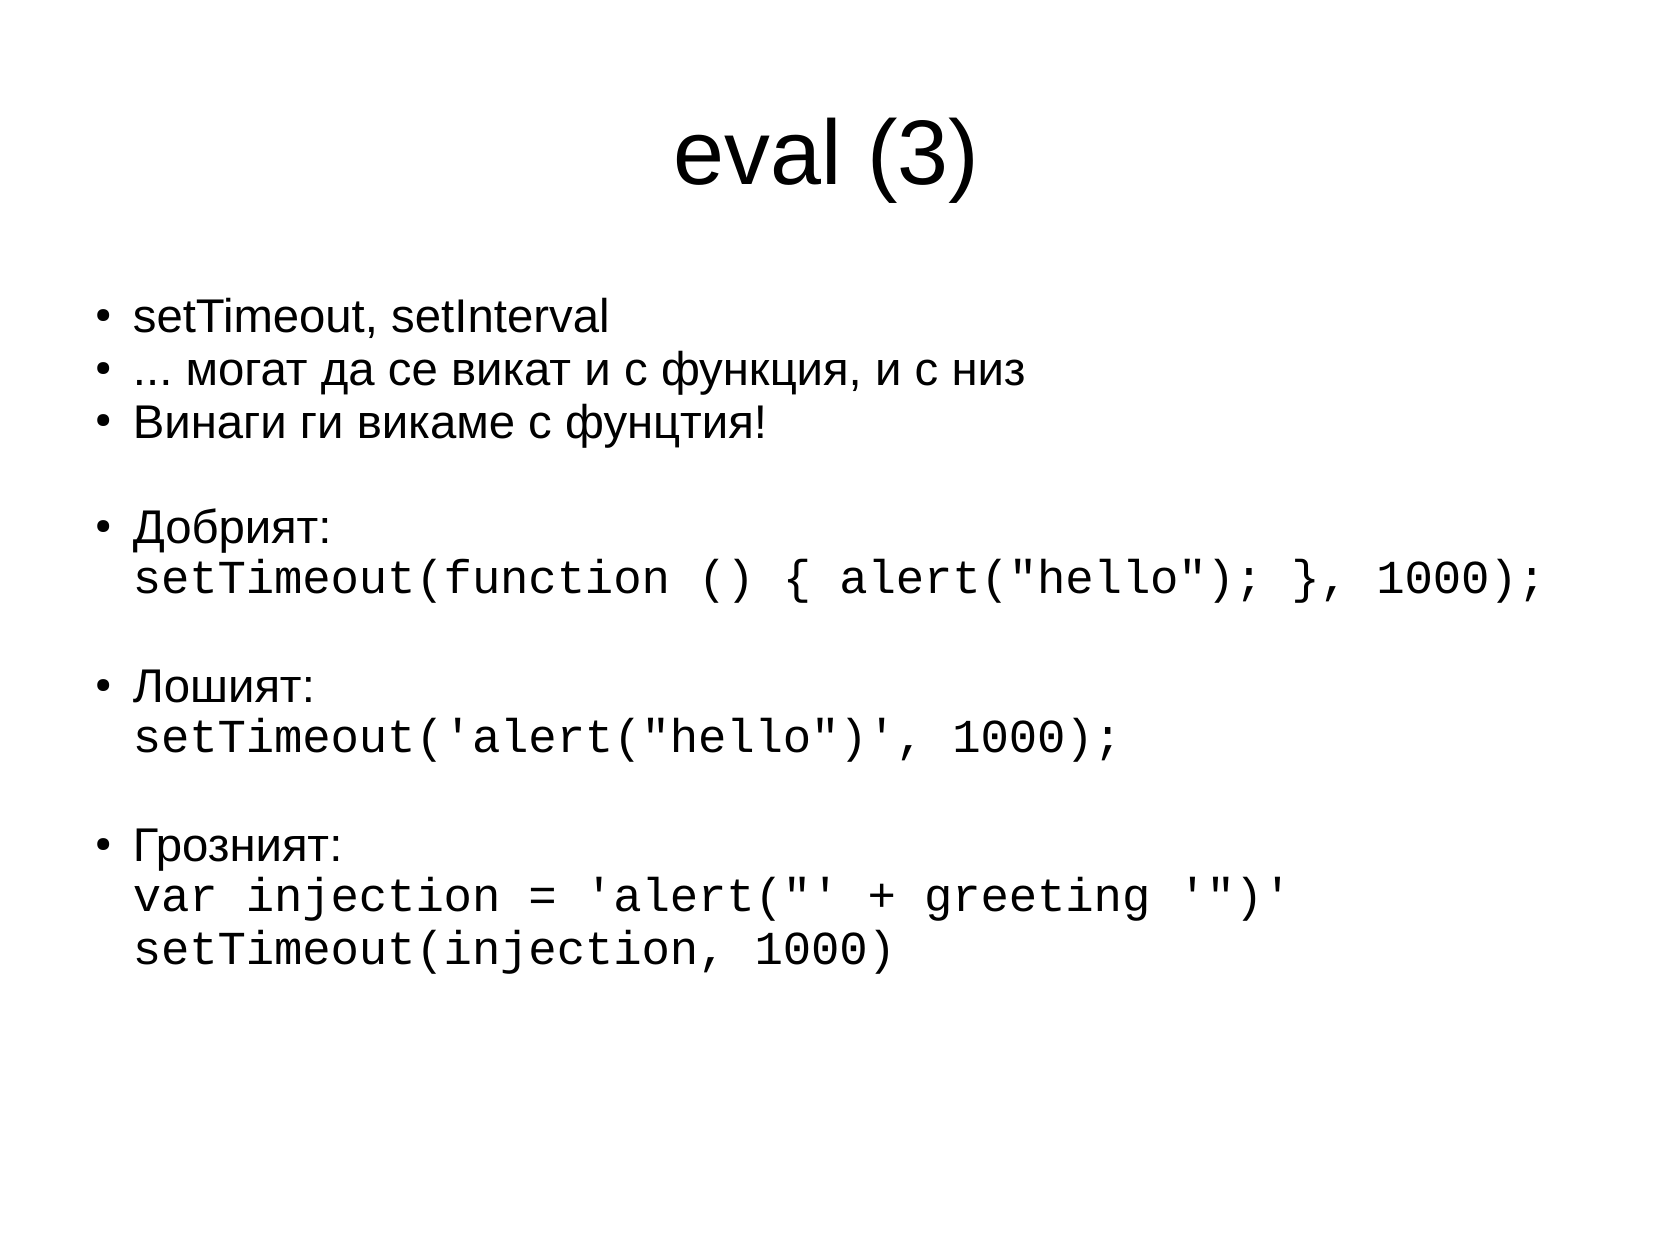

# eval (3)
setTimeout, setInterval
... могат да се викат и с функция, и с низ
Винаги ги викаме с фунцтия!
Добрият:
setTimeout(function () { alert("hello"); }, 1000);
Лошият:
setTimeout('alert("hello")', 1000);
Грозният:
var injection = 'alert("' + greeting '")'
setTimeout(injection, 1000)